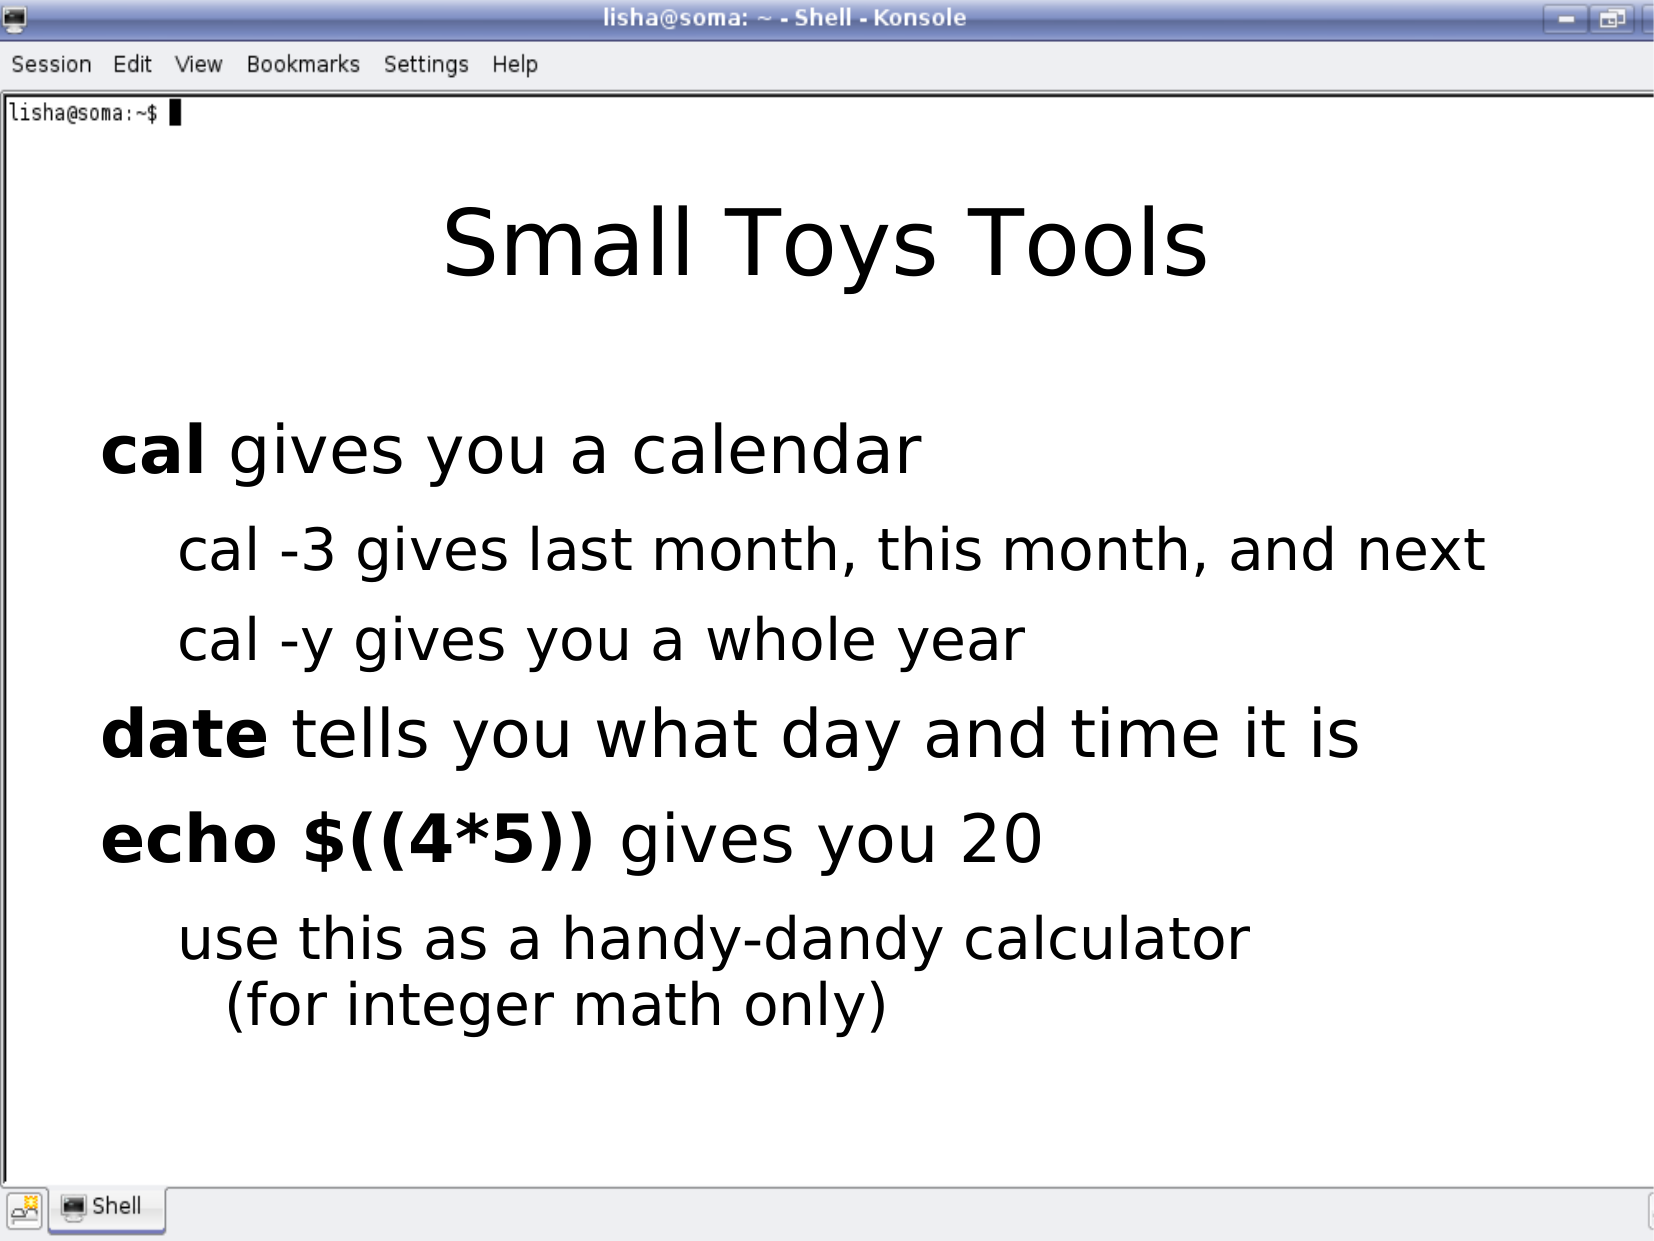

# Small Toys Tools
cal gives you a calendar
cal -3 gives last month, this month, and next
cal -y gives you a whole year
date tells you what day and time it is
echo $((4*5)) gives you 20
use this as a handy-dandy calculator
(for integer math only)‏